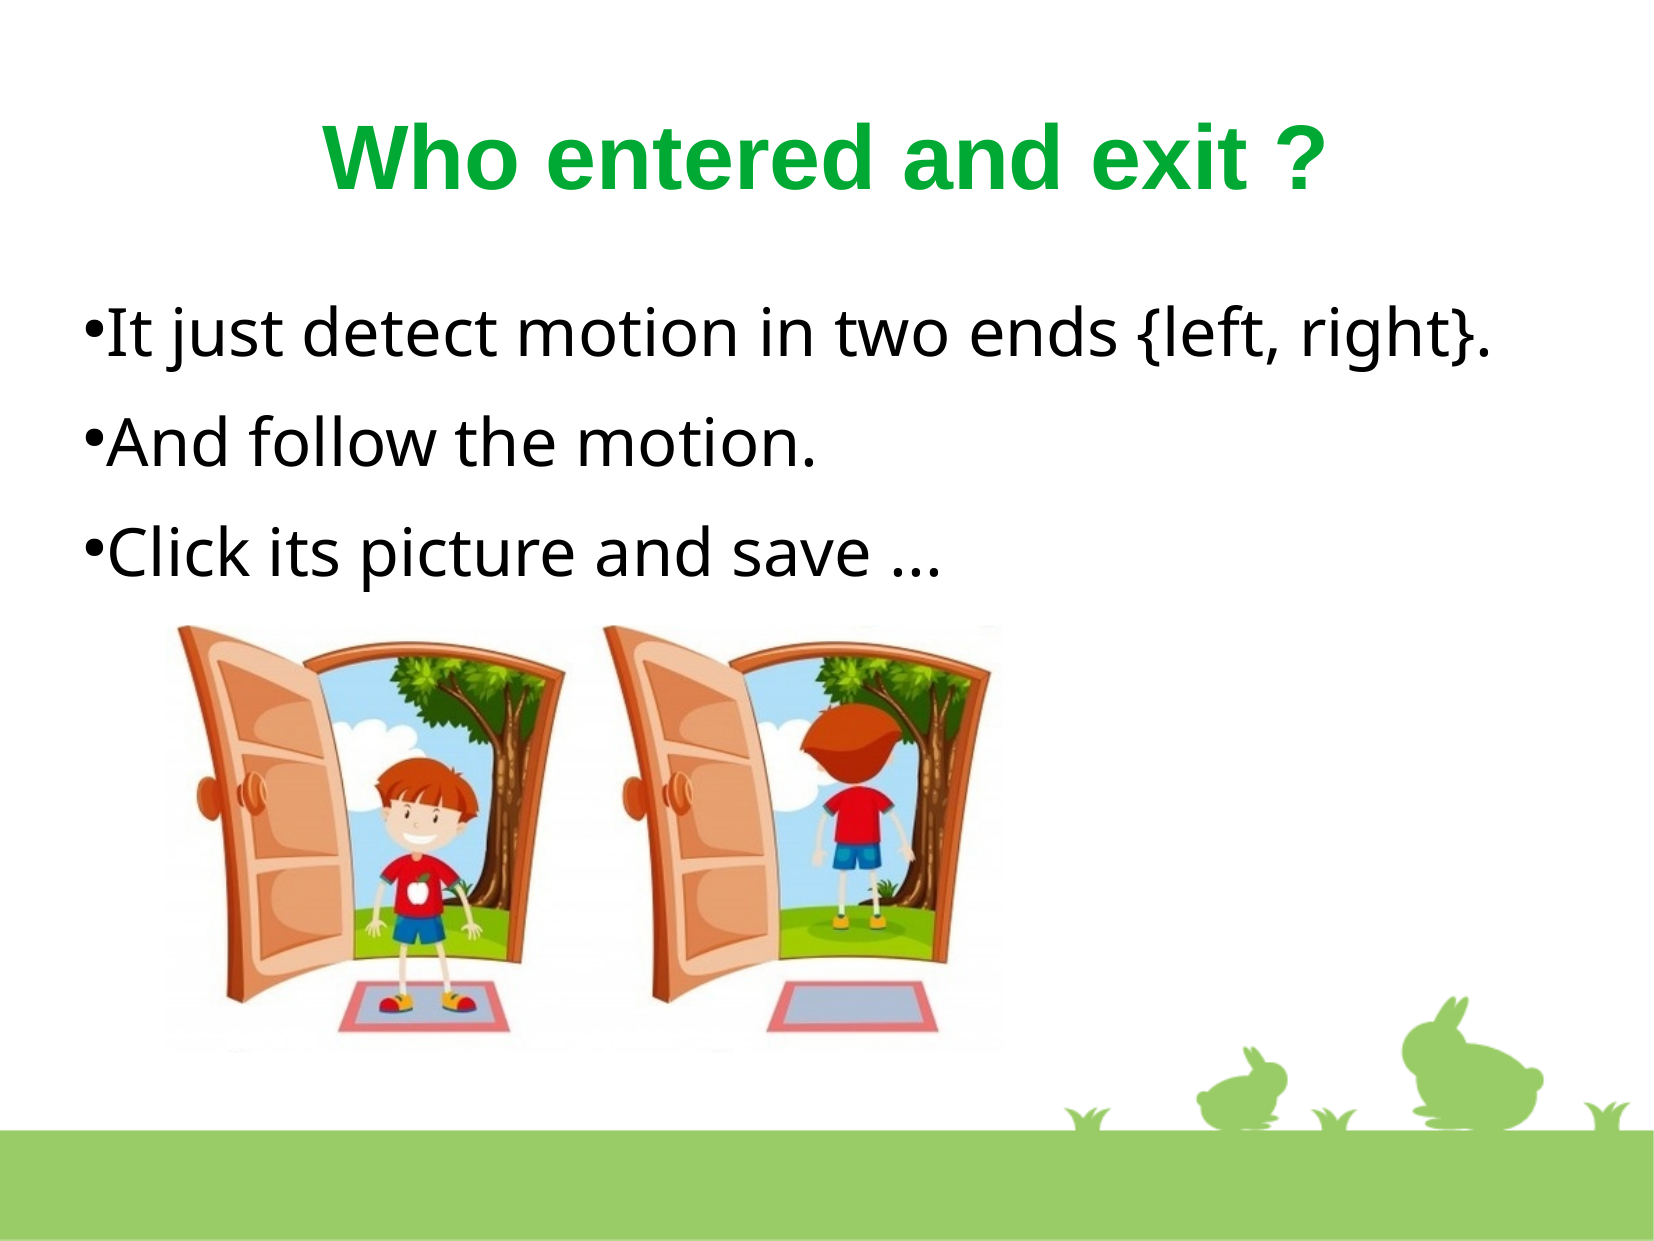

# Who entered and exit ?
It just detect motion in two ends {left, right}.
And follow the motion.
Click its picture and save ...